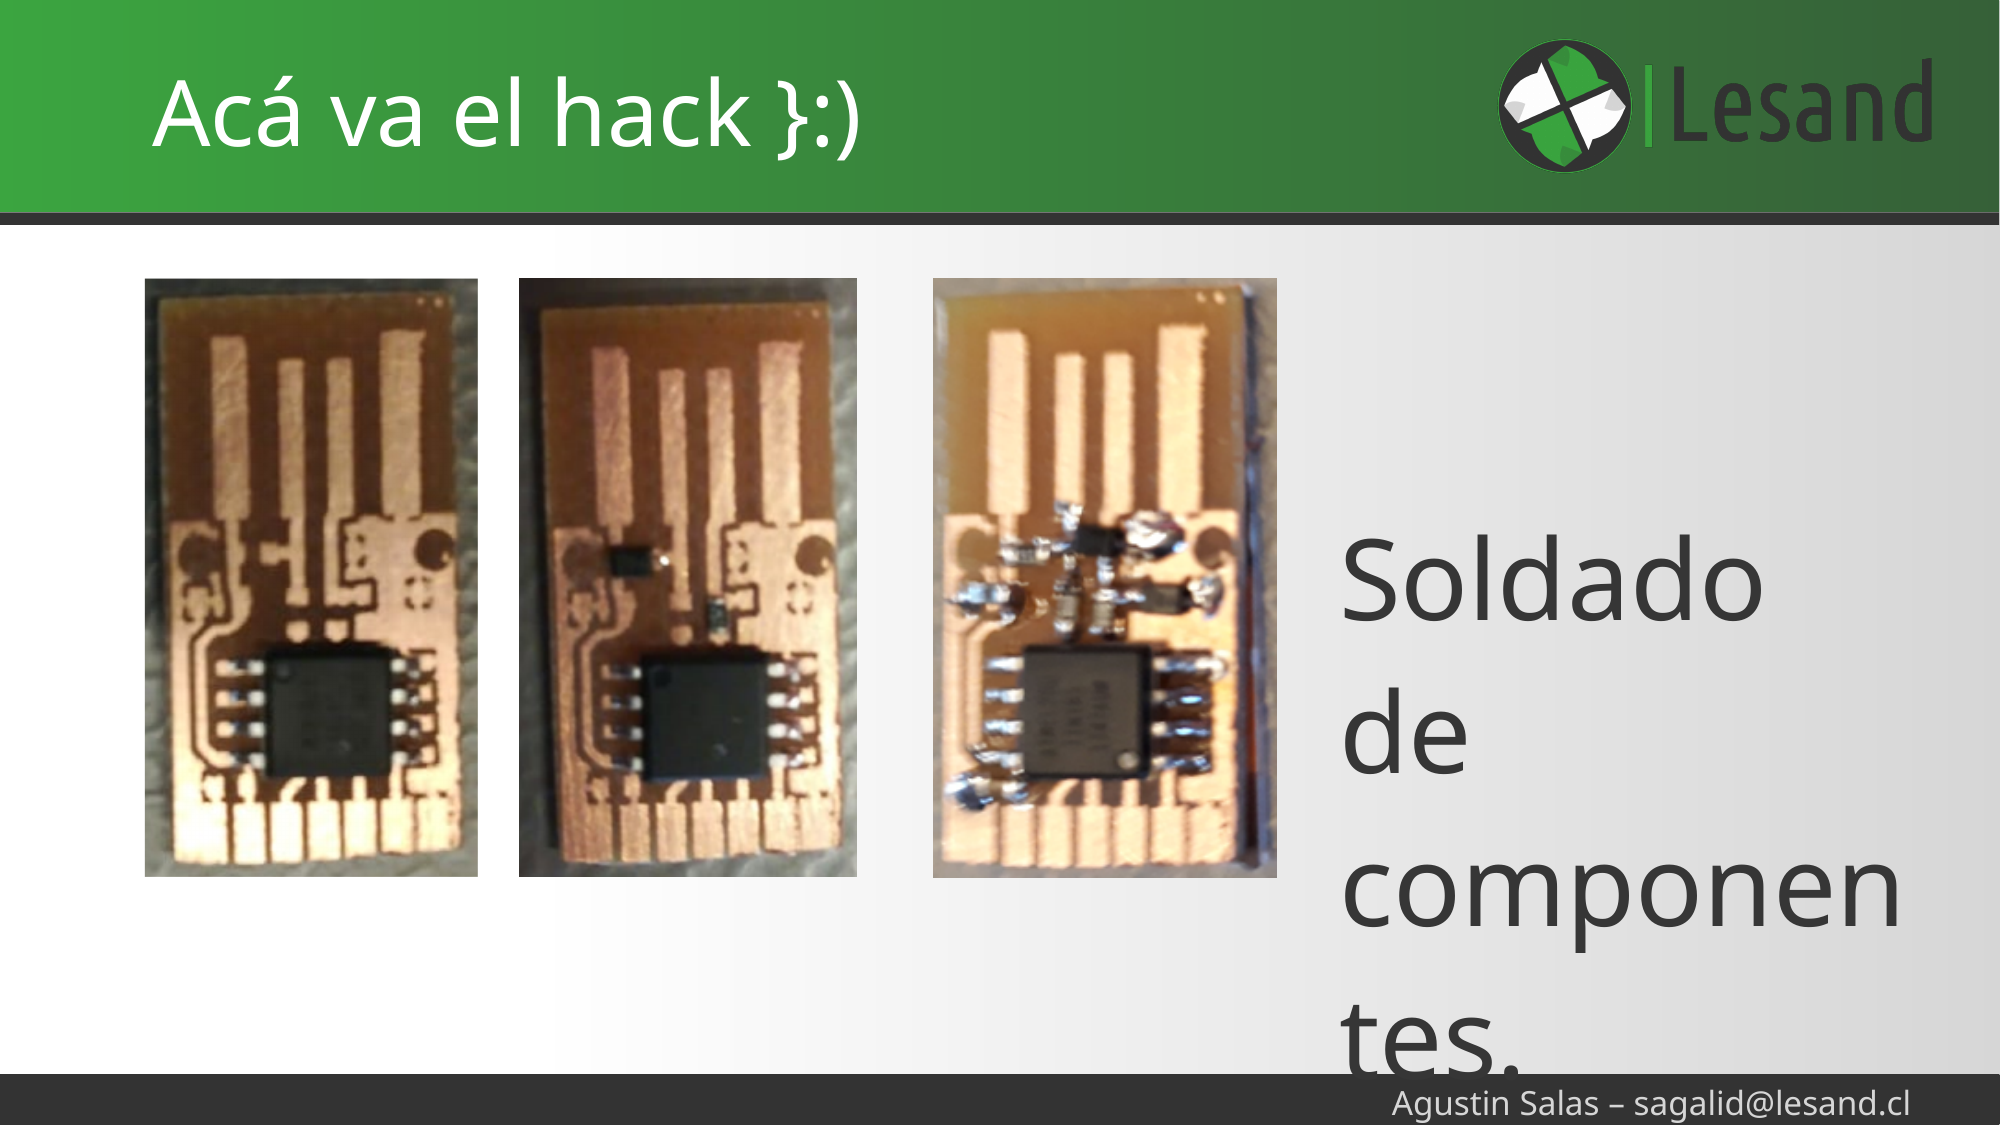

Acá va el hack }:)
Soldado de componentes.